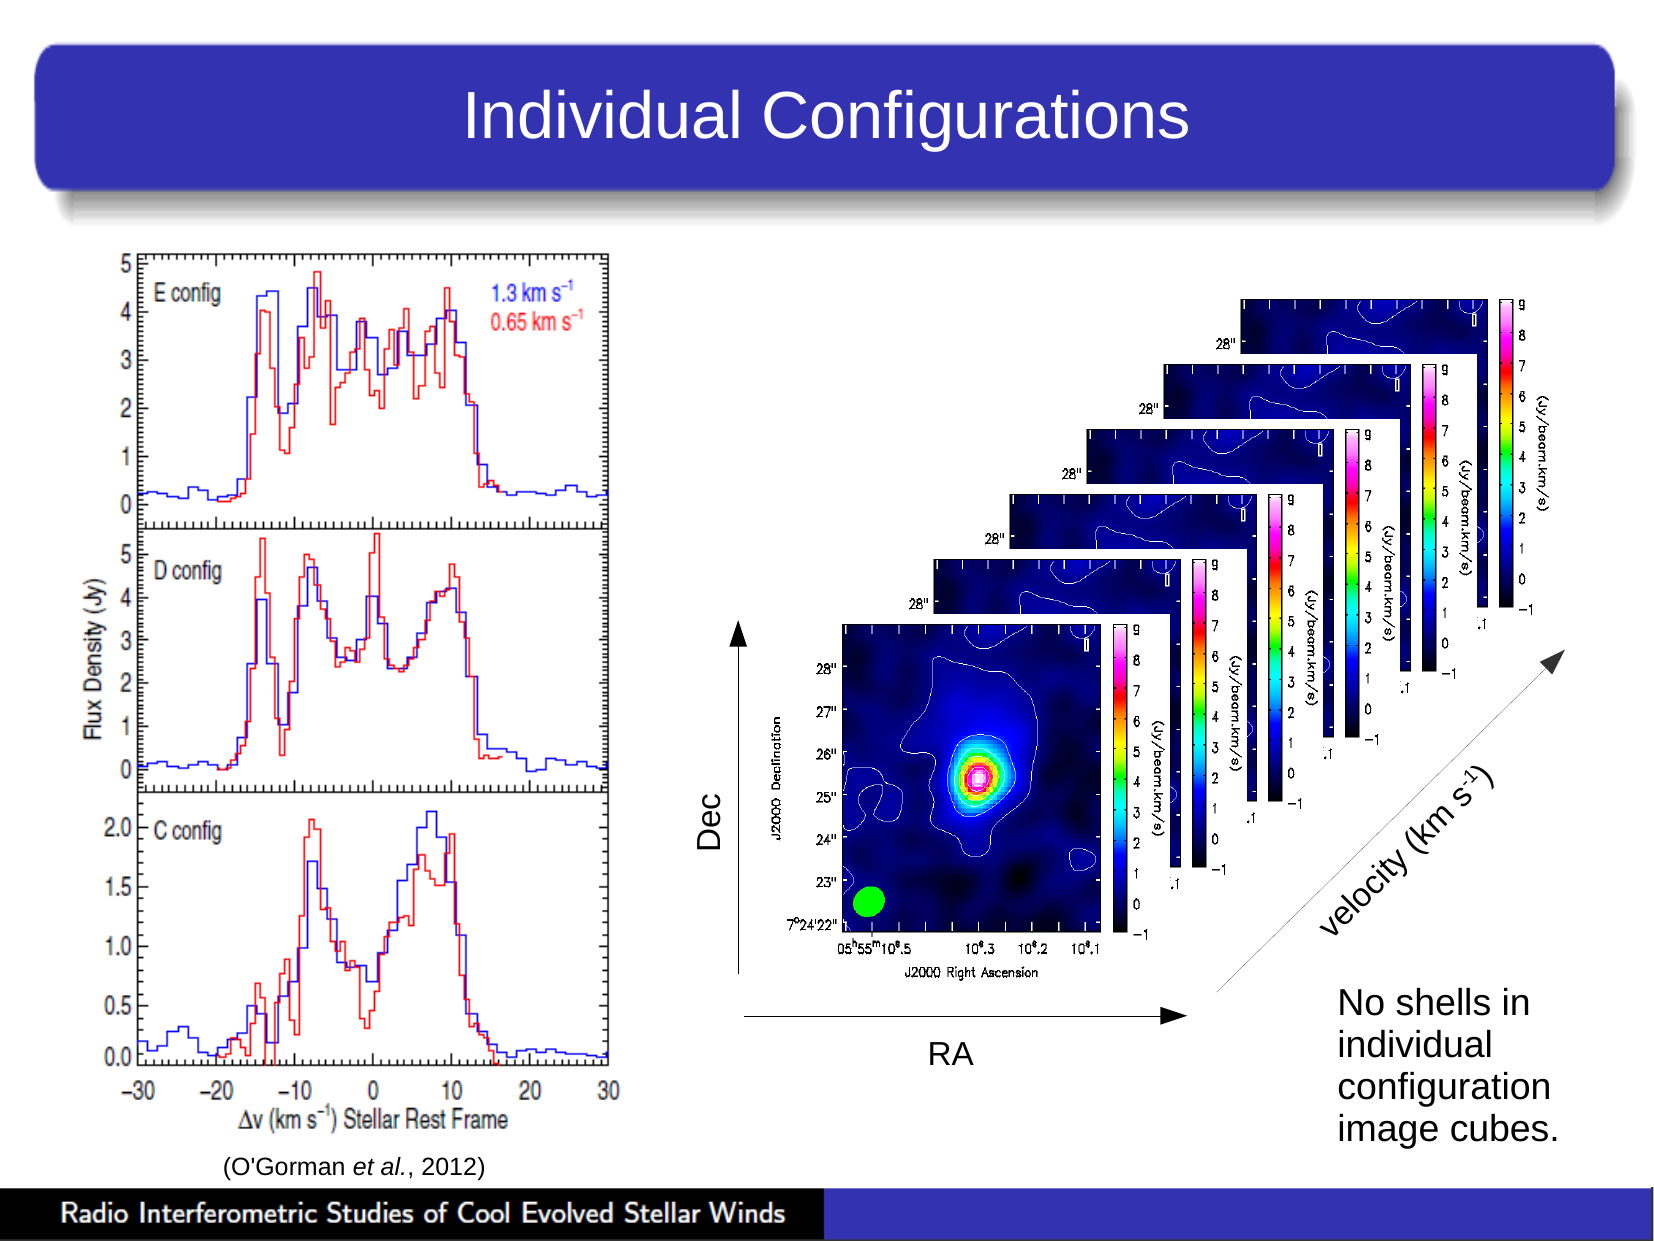

Individual Configurations
Dec
velocity (km s-1)
No shells in individual configuration image cubes.
RA
(O'Gorman et al., 2012)